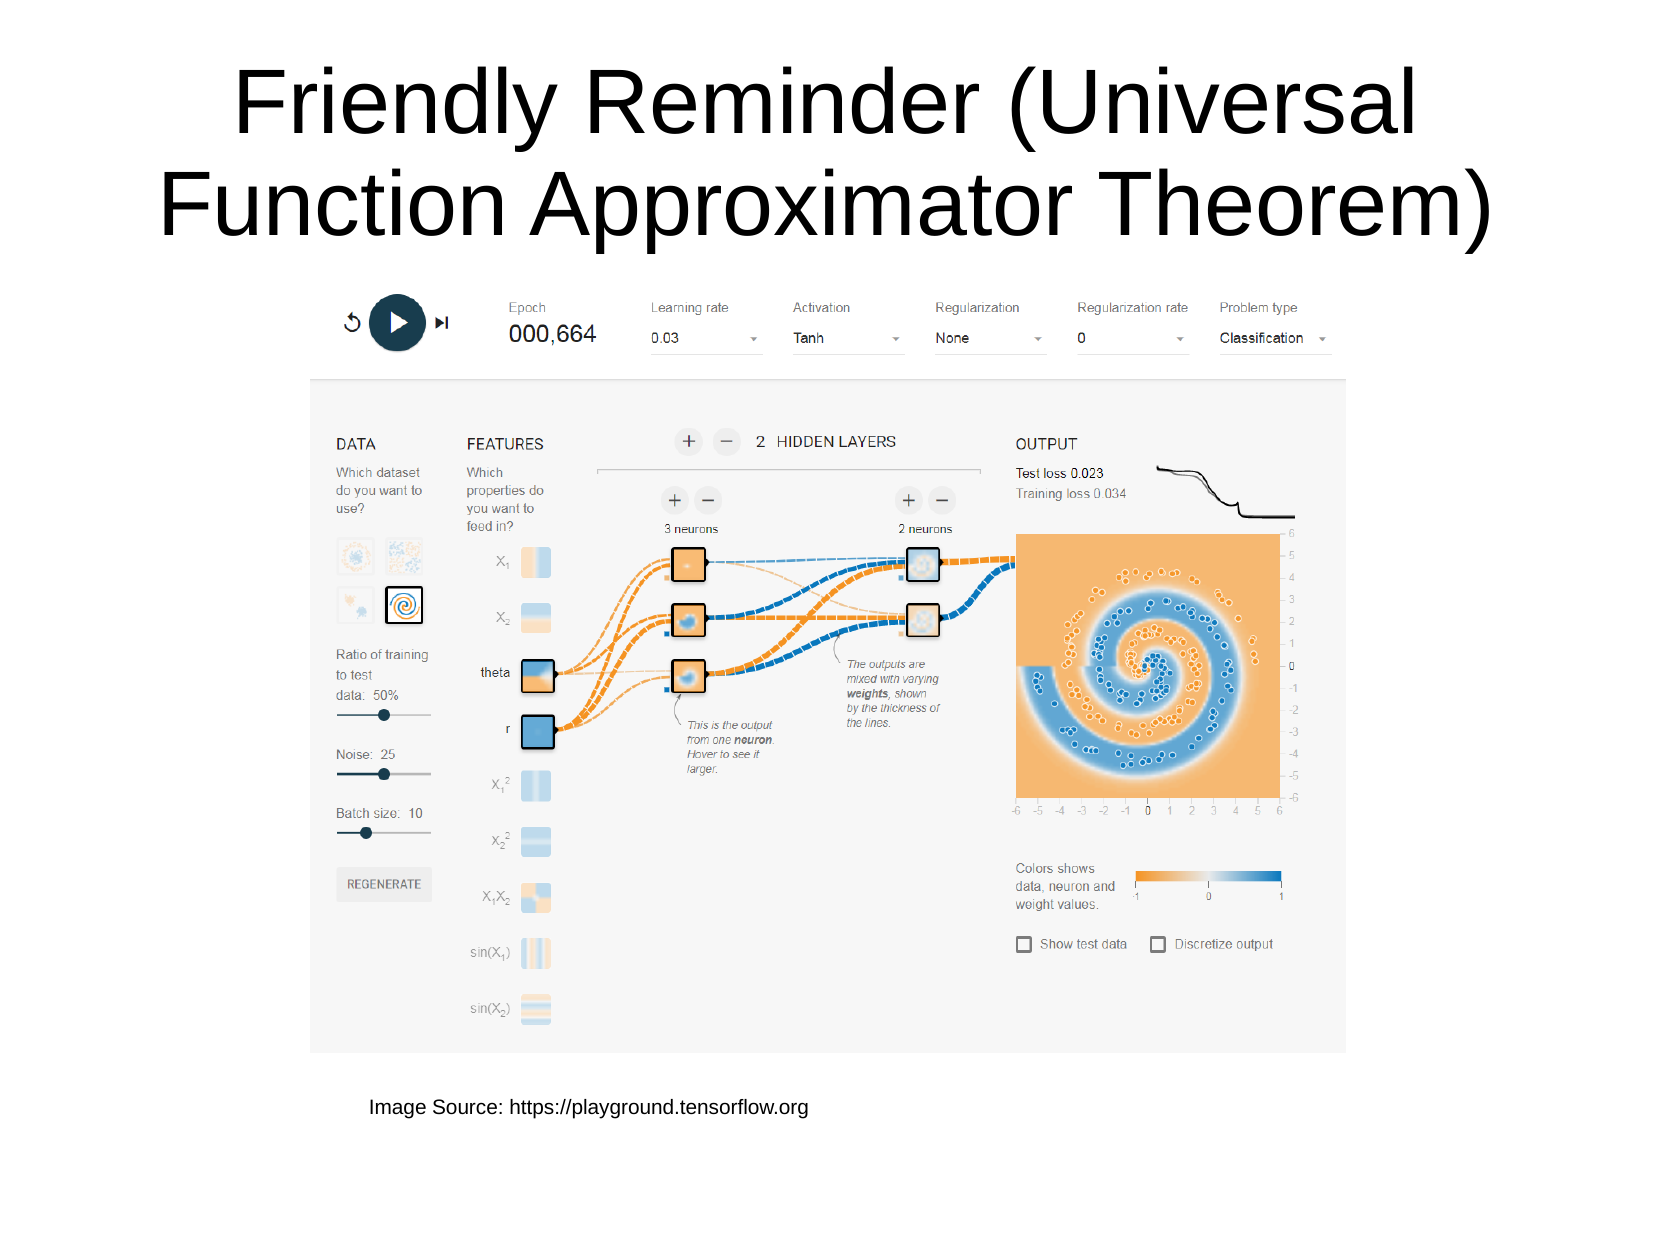

# Friendly Reminder (Universal Function Approximator Theorem)
Image Source: https://playground.tensorflow.org